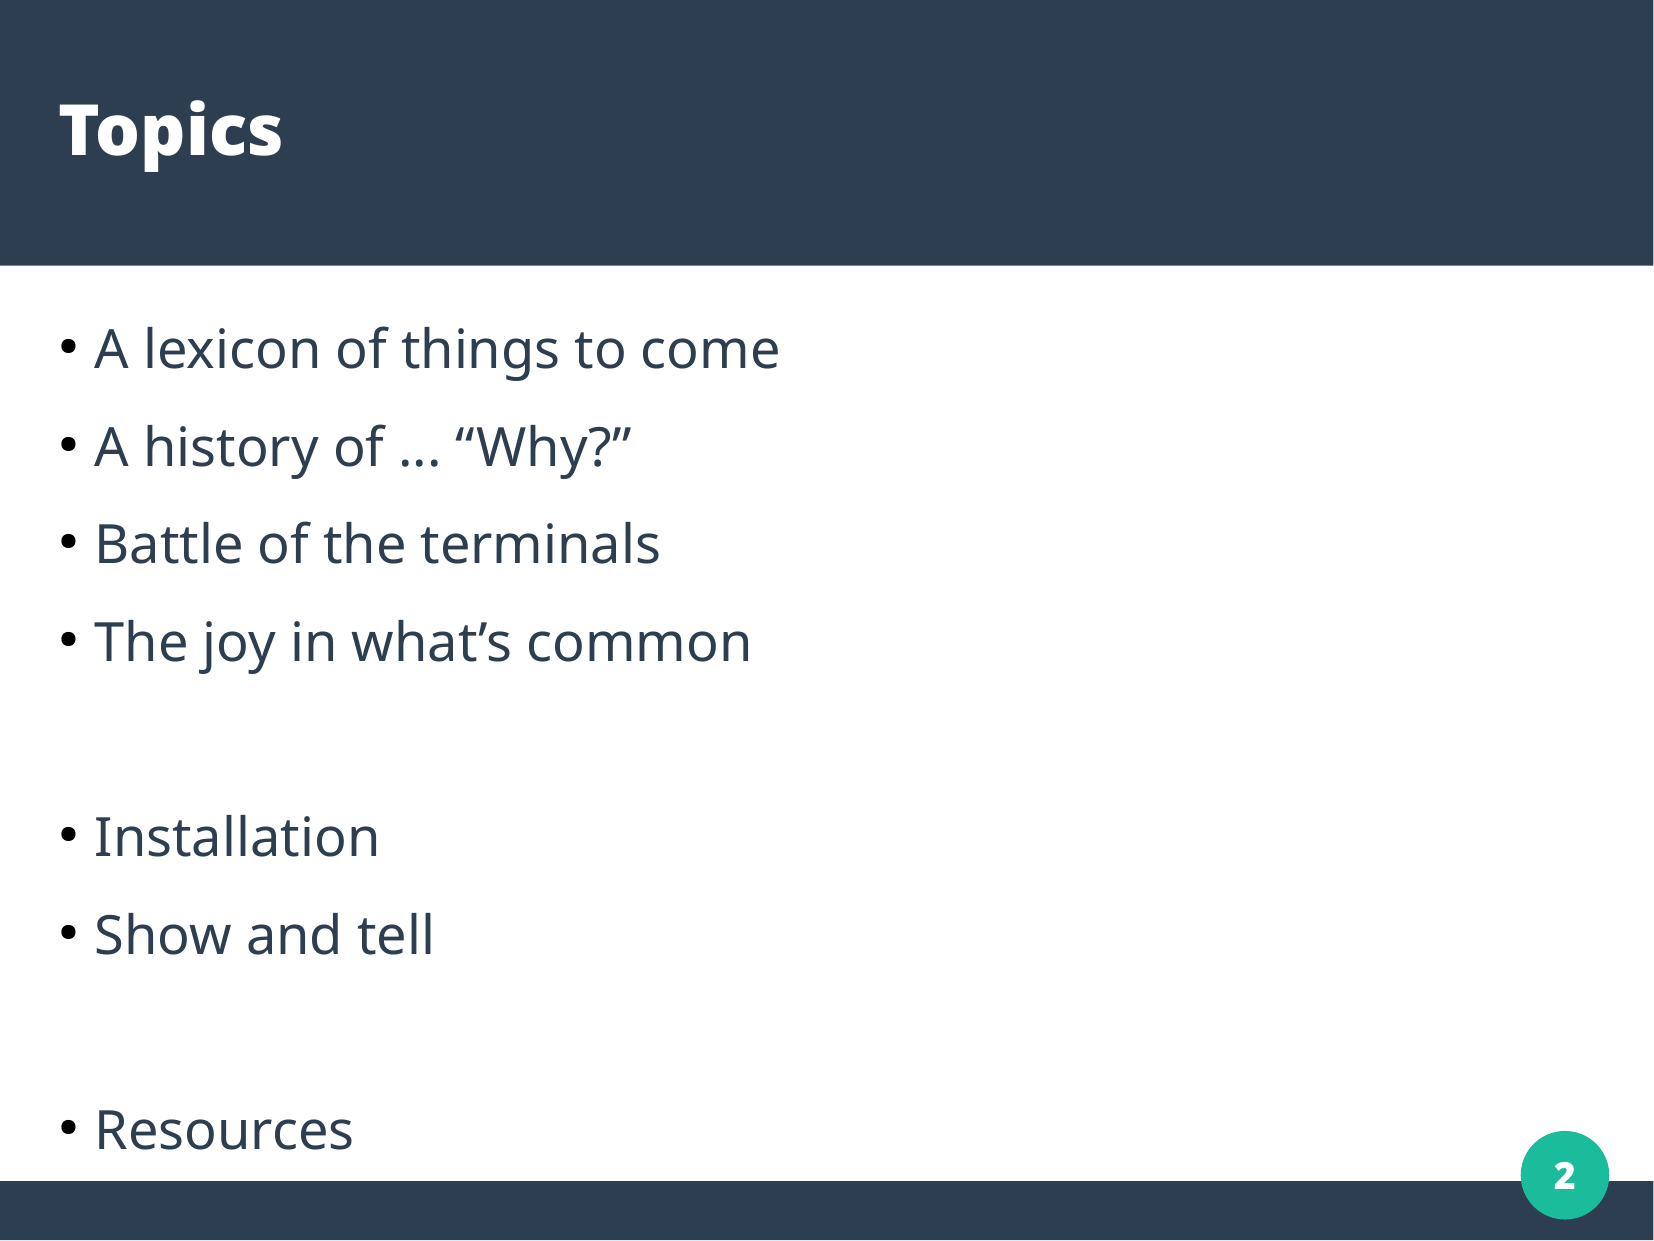

# Topics
A lexicon of things to come
A history of ... “Why?”
Battle of the terminals
The joy in what’s common
Installation
Show and tell
Resources
2